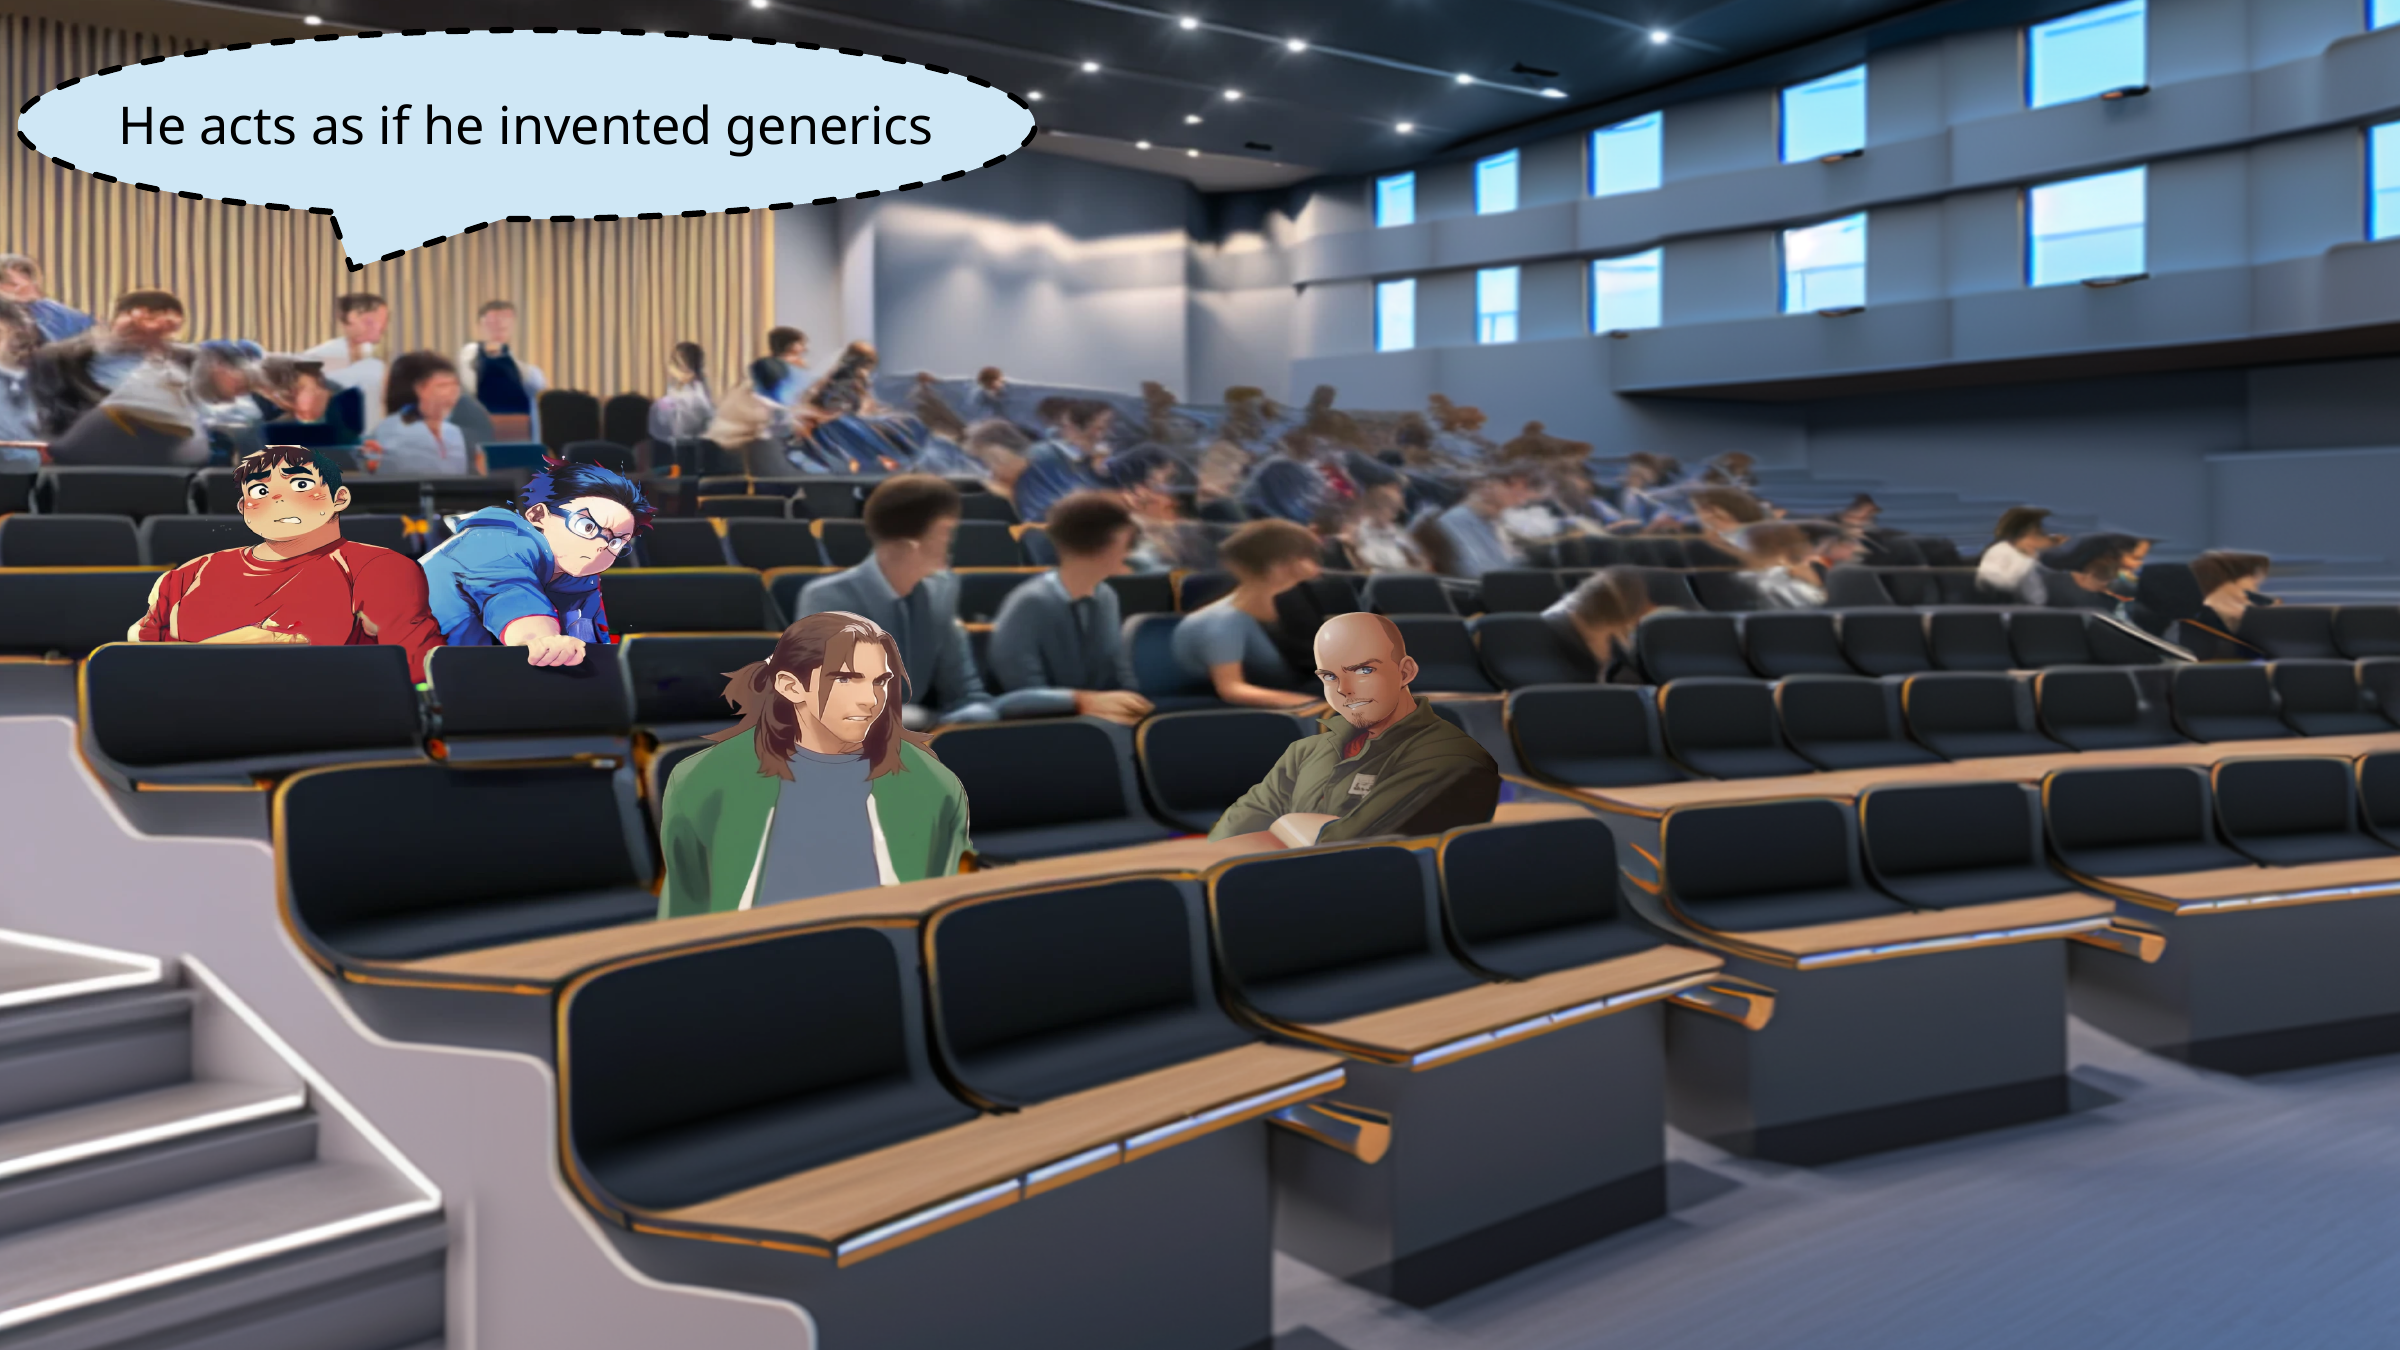

He acts as if he invented generics